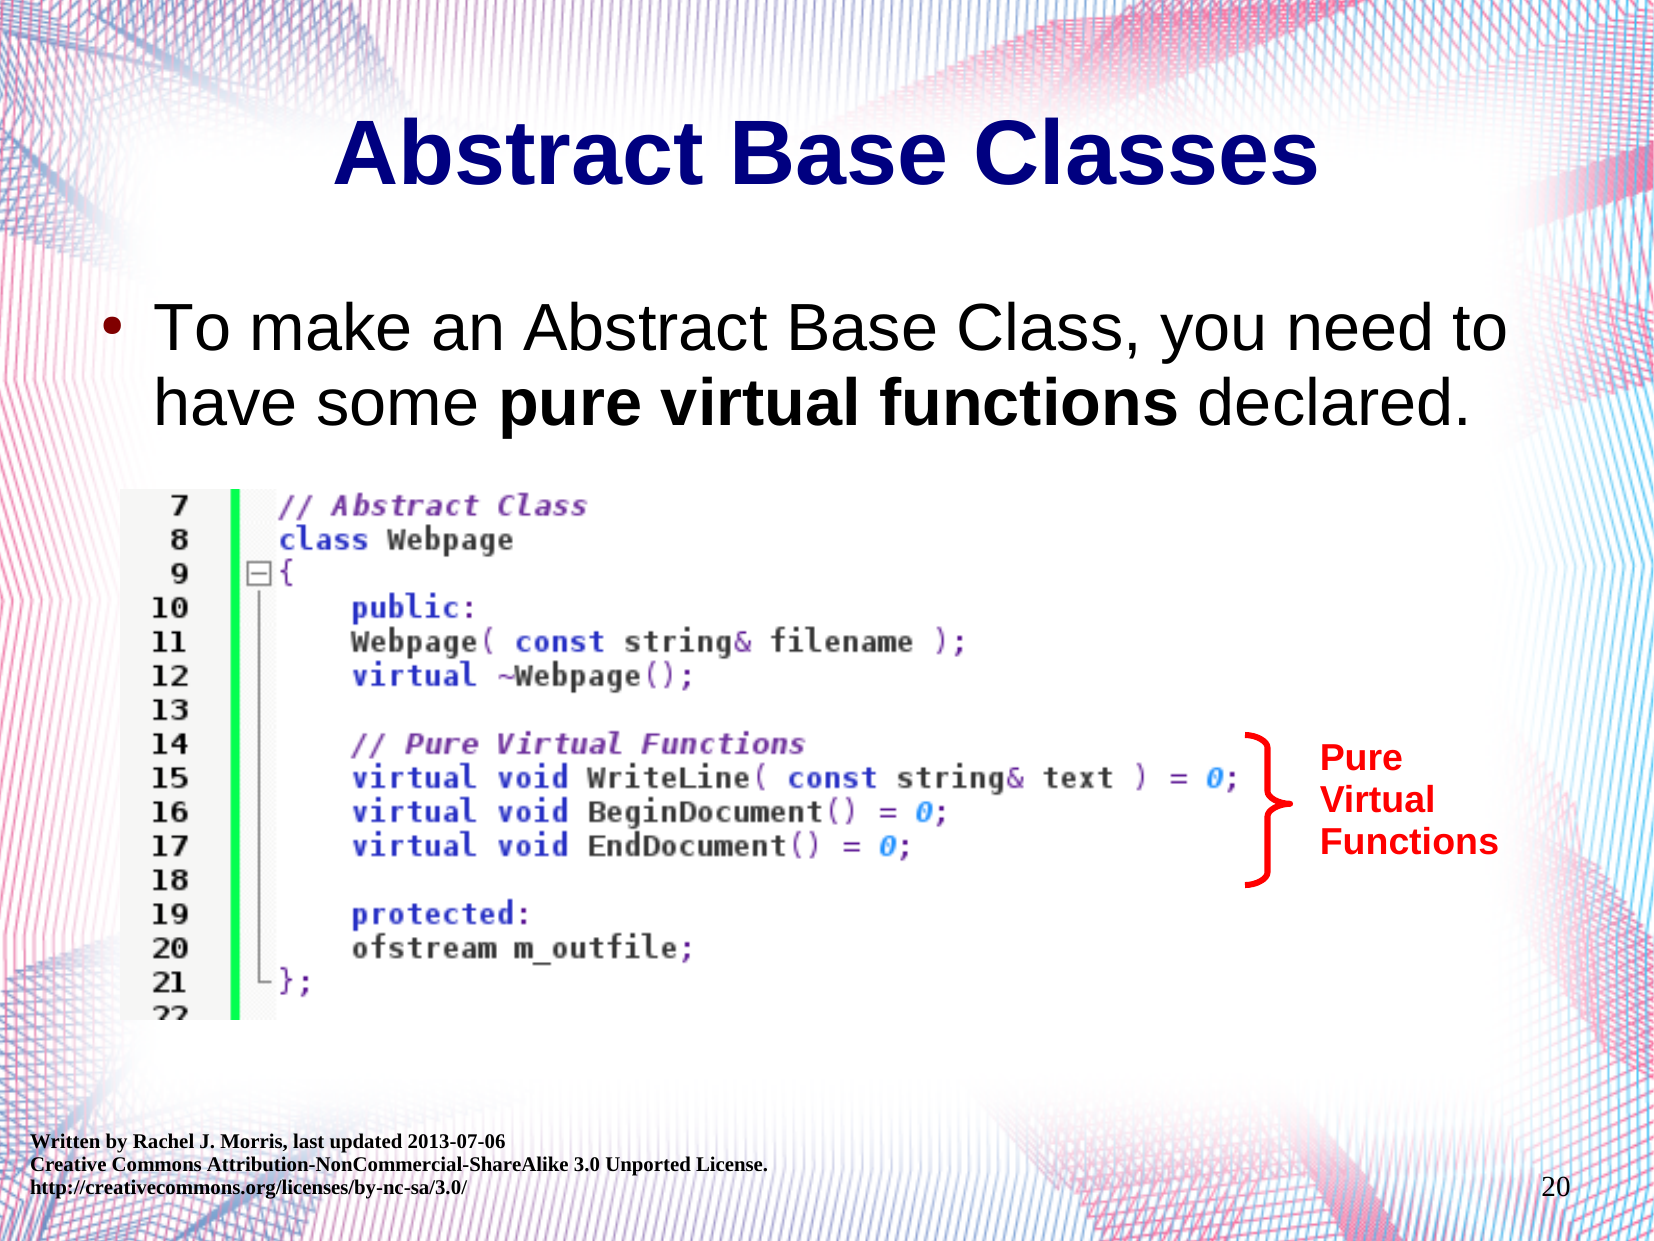

# Abstract Base Classes
To make an Abstract Base Class, you need to have some pure virtual functions declared.
Pure
Virtual
Functions
20